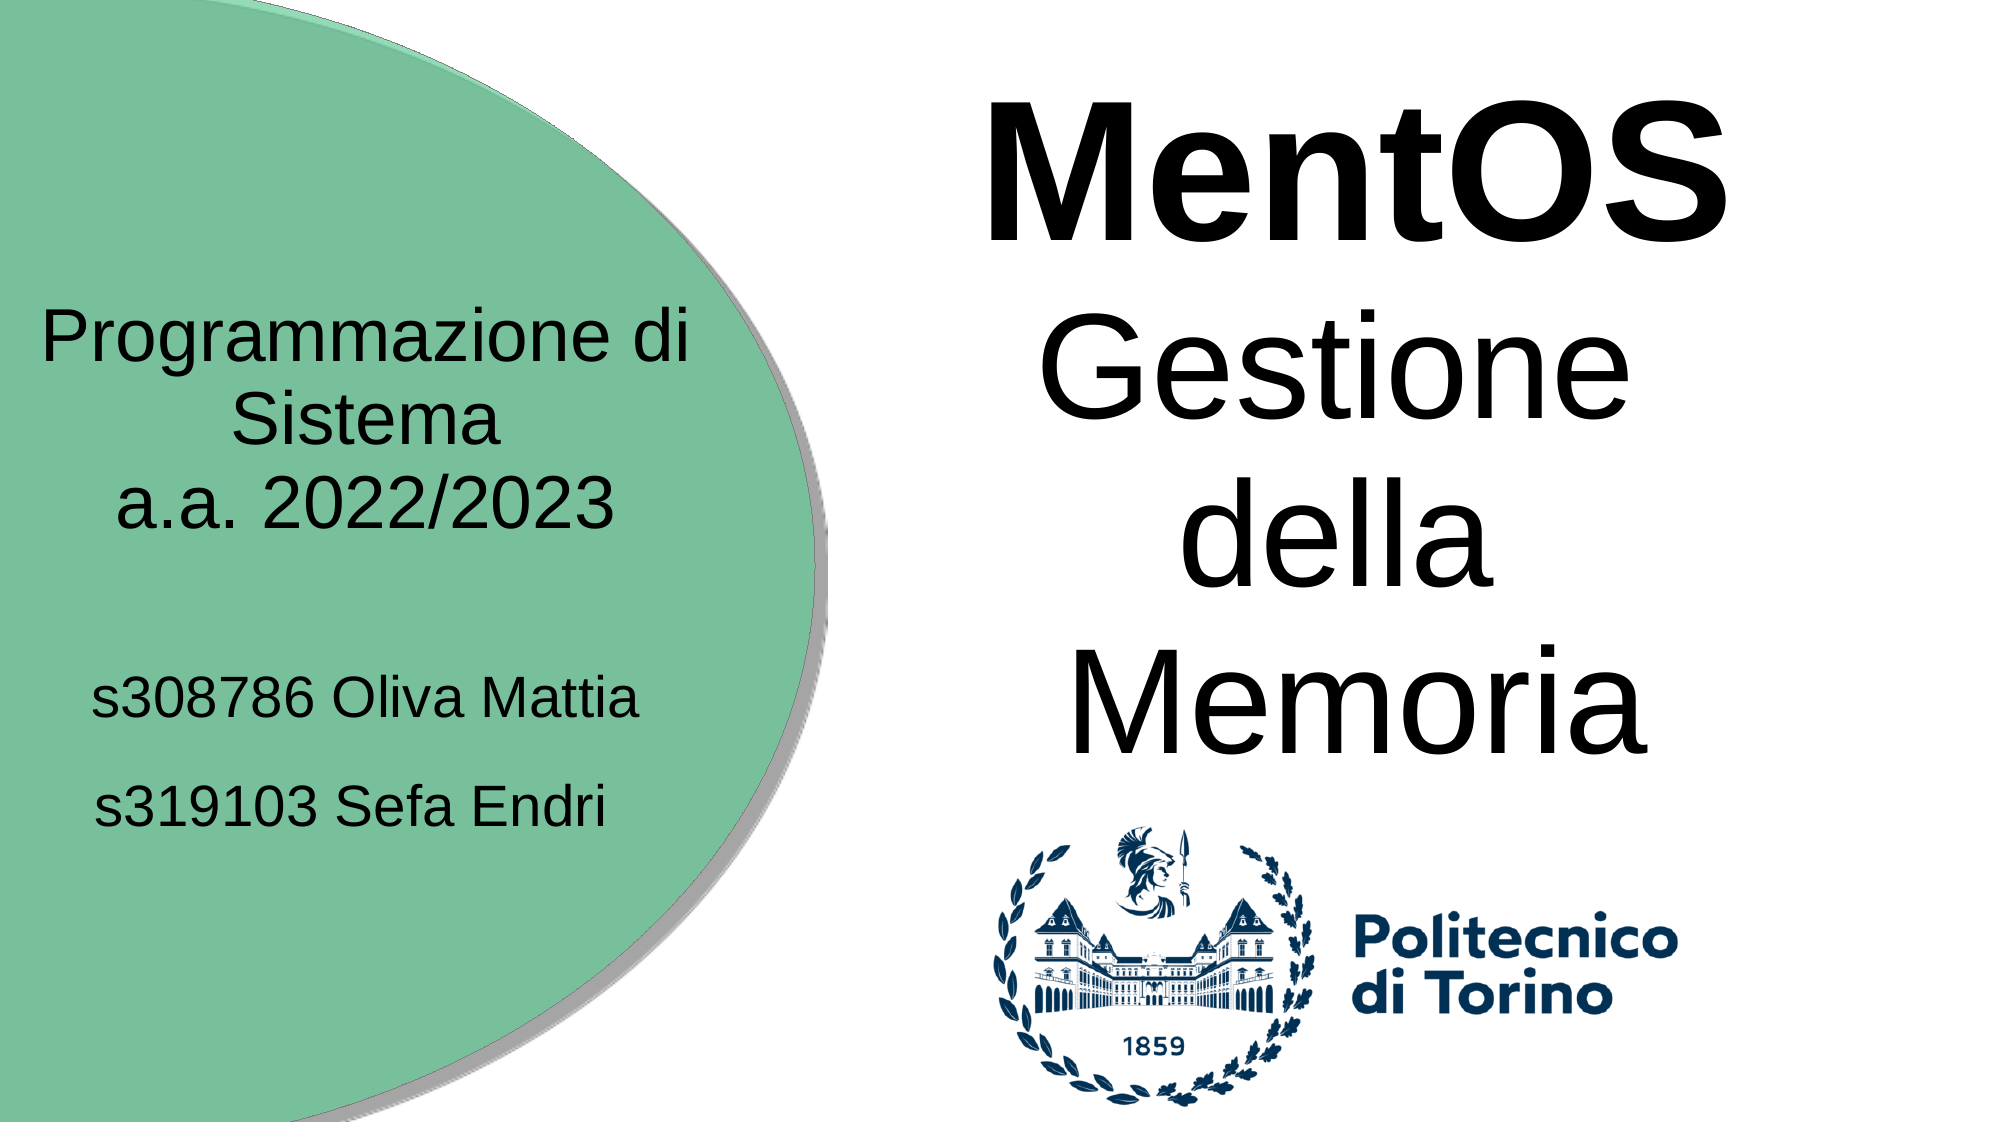

MentOS
Gestione
della
Memoria
# Programmazione di Sistema a.a. 2022/2023 s308786 Oliva Mattia s319103 Sefa Endri